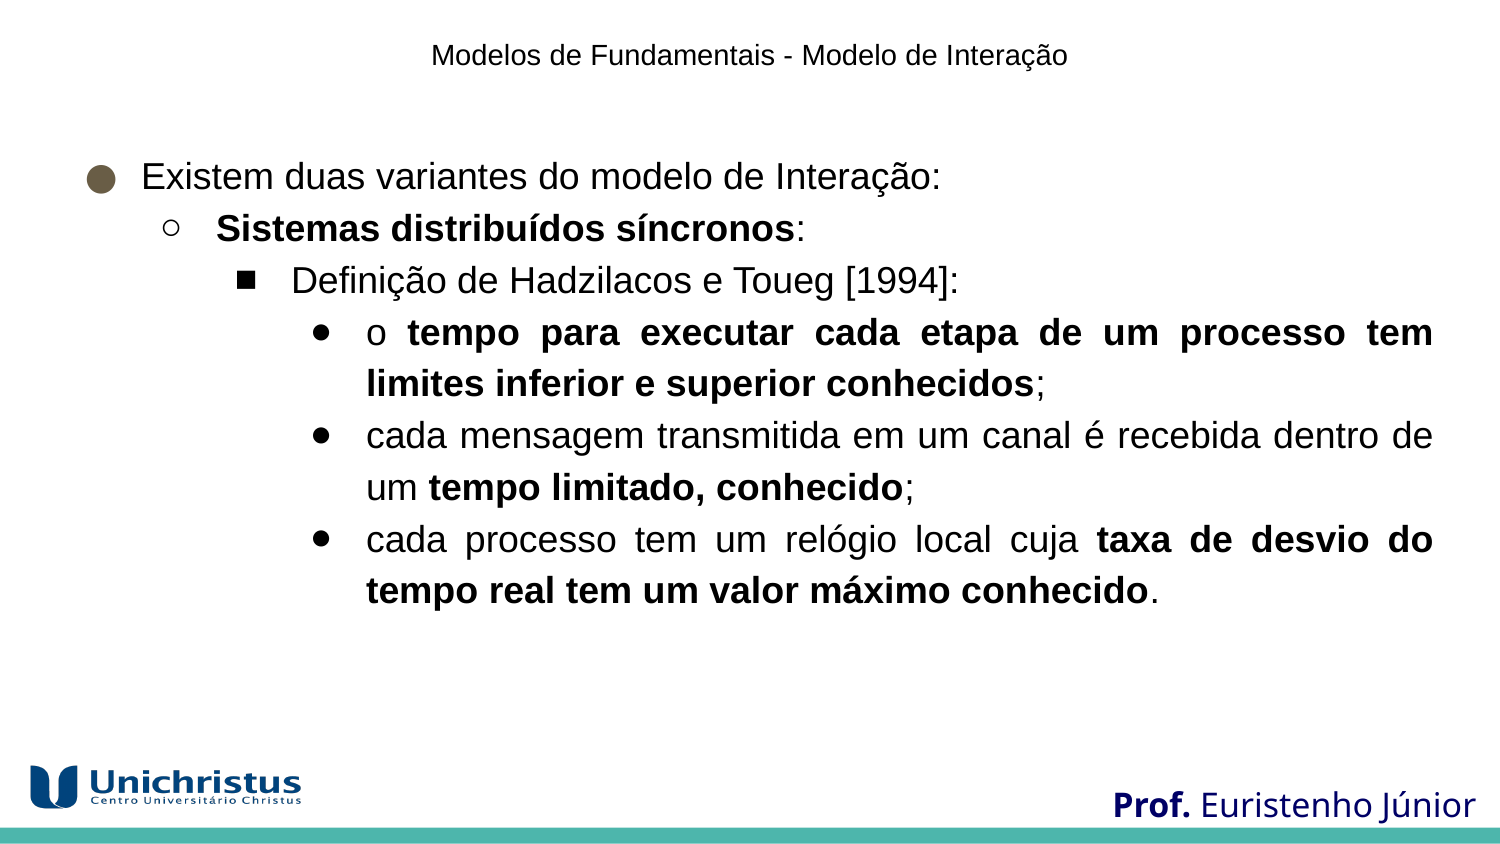

# Modelos de Fundamentais - Modelo de Interação
Existem duas variantes do modelo de Interação:
Sistemas distribuídos síncronos:
Definição de Hadzilacos e Toueg [1994]:
o tempo para executar cada etapa de um processo tem limites inferior e superior conhecidos;
cada mensagem transmitida em um canal é recebida dentro de um tempo limitado, conhecido;
cada processo tem um relógio local cuja taxa de desvio do tempo real tem um valor máximo conhecido.
Prof. Euristenho Júnior